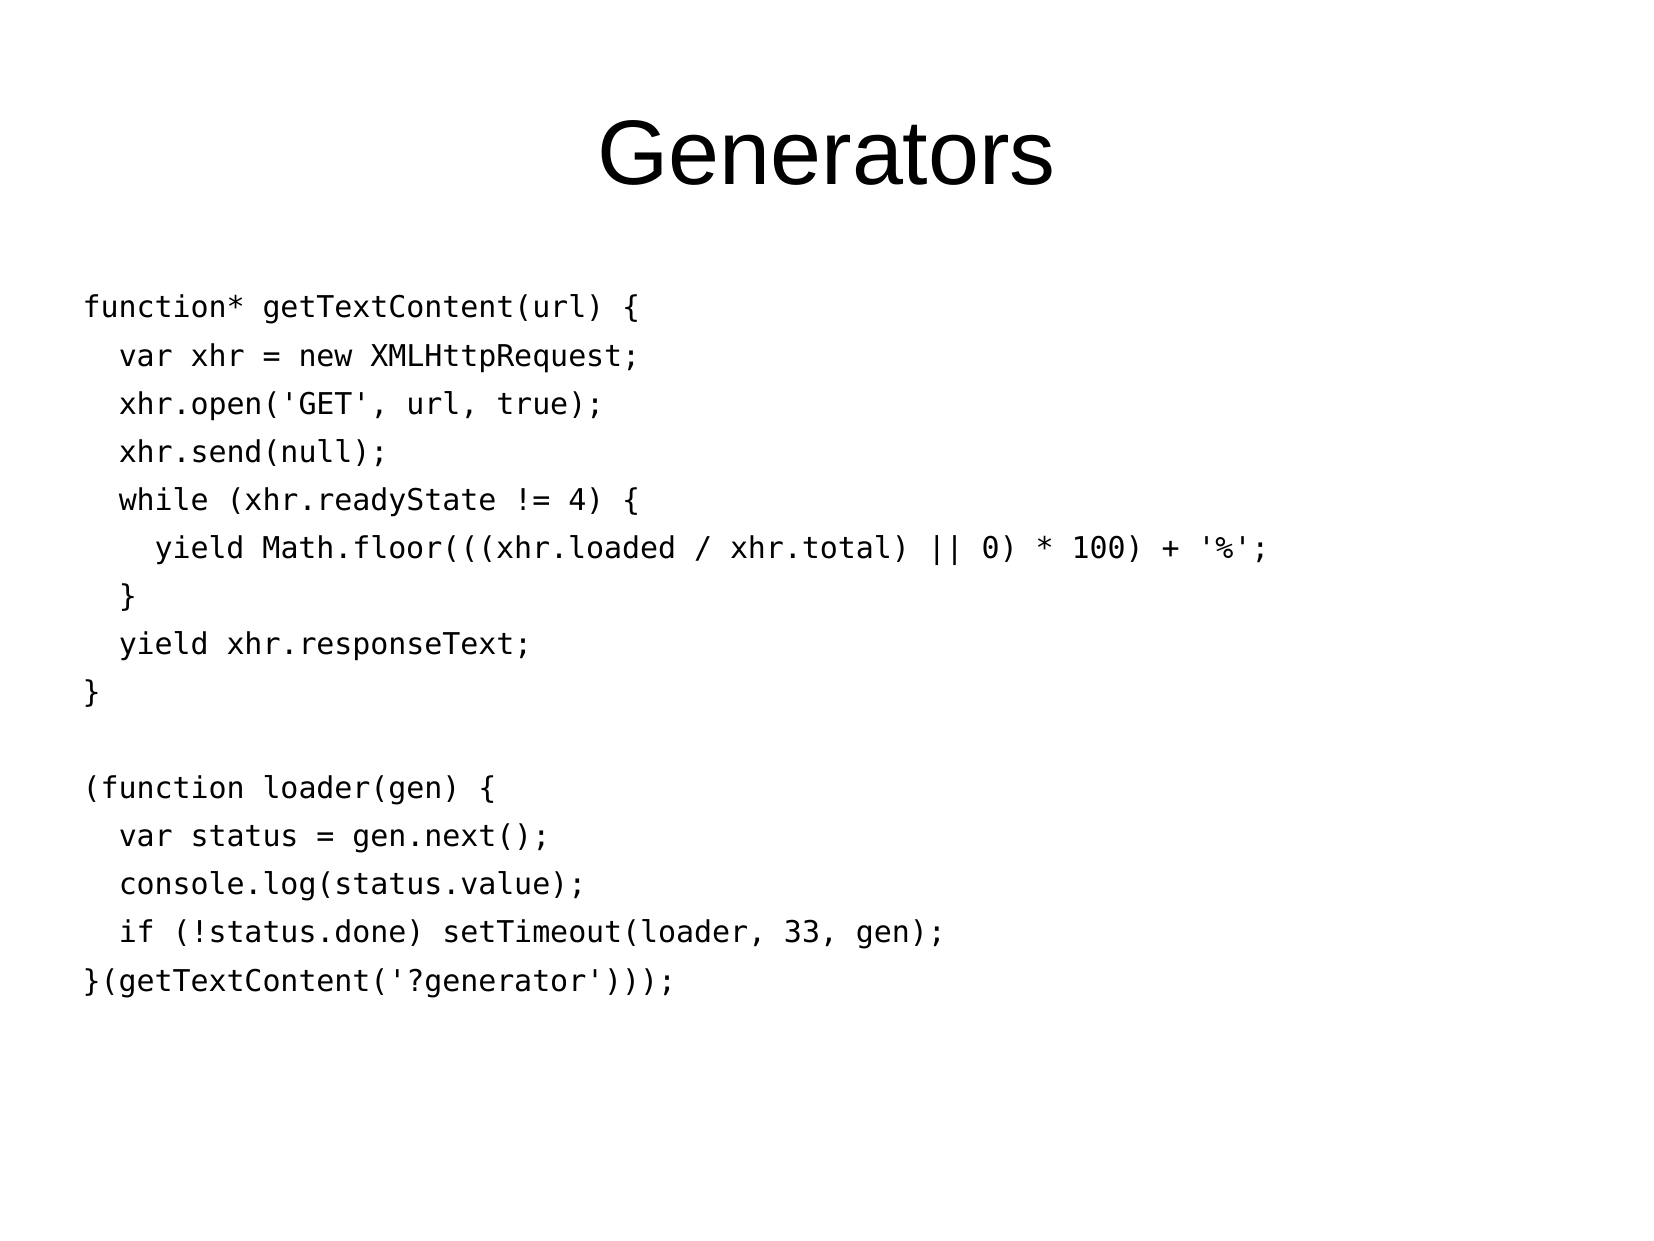

# Generators
function* getTextContent(url) {
 var xhr = new XMLHttpRequest;
 xhr.open('GET', url, true);
 xhr.send(null);
 while (xhr.readyState != 4) {
 yield Math.floor(((xhr.loaded / xhr.total) || 0) * 100) + '%';
 }
 yield xhr.responseText;
}
(function loader(gen) {
 var status = gen.next();
 console.log(status.value);
 if (!status.done) setTimeout(loader, 33, gen);
}(getTextContent('?generator')));